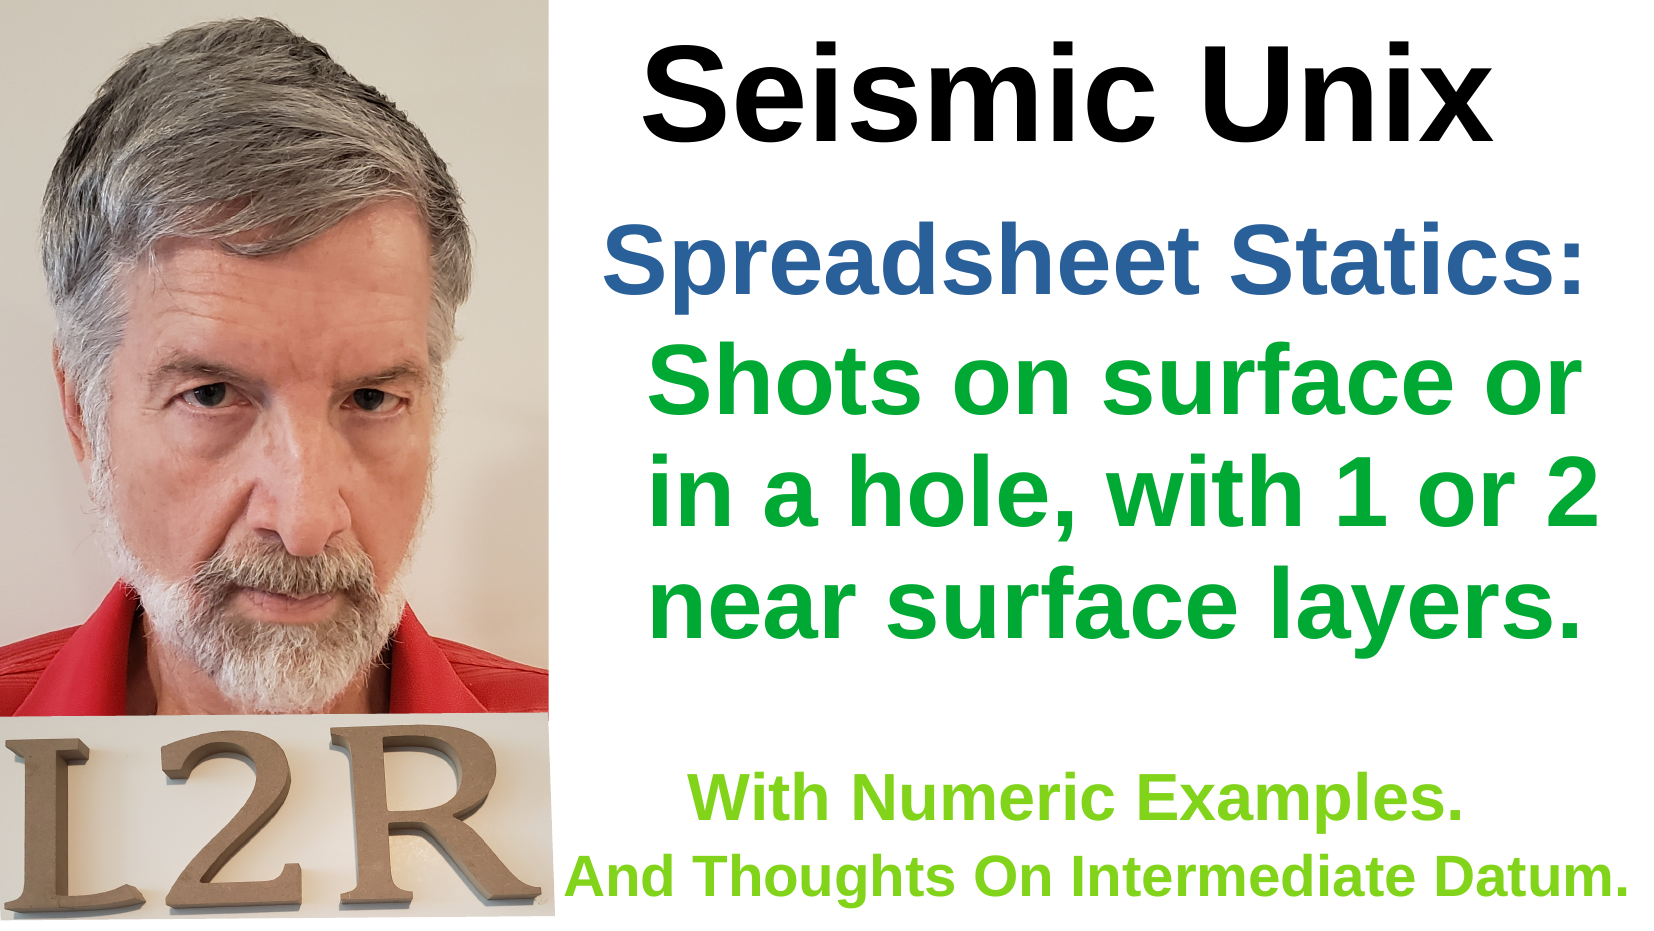

Seismic Unix Spreadsheet Statics: Shots on surface or in a hole, with 1 or 2 near surface layers.
 With Numeric Examples. And Thoughts On Intermediate Datum.